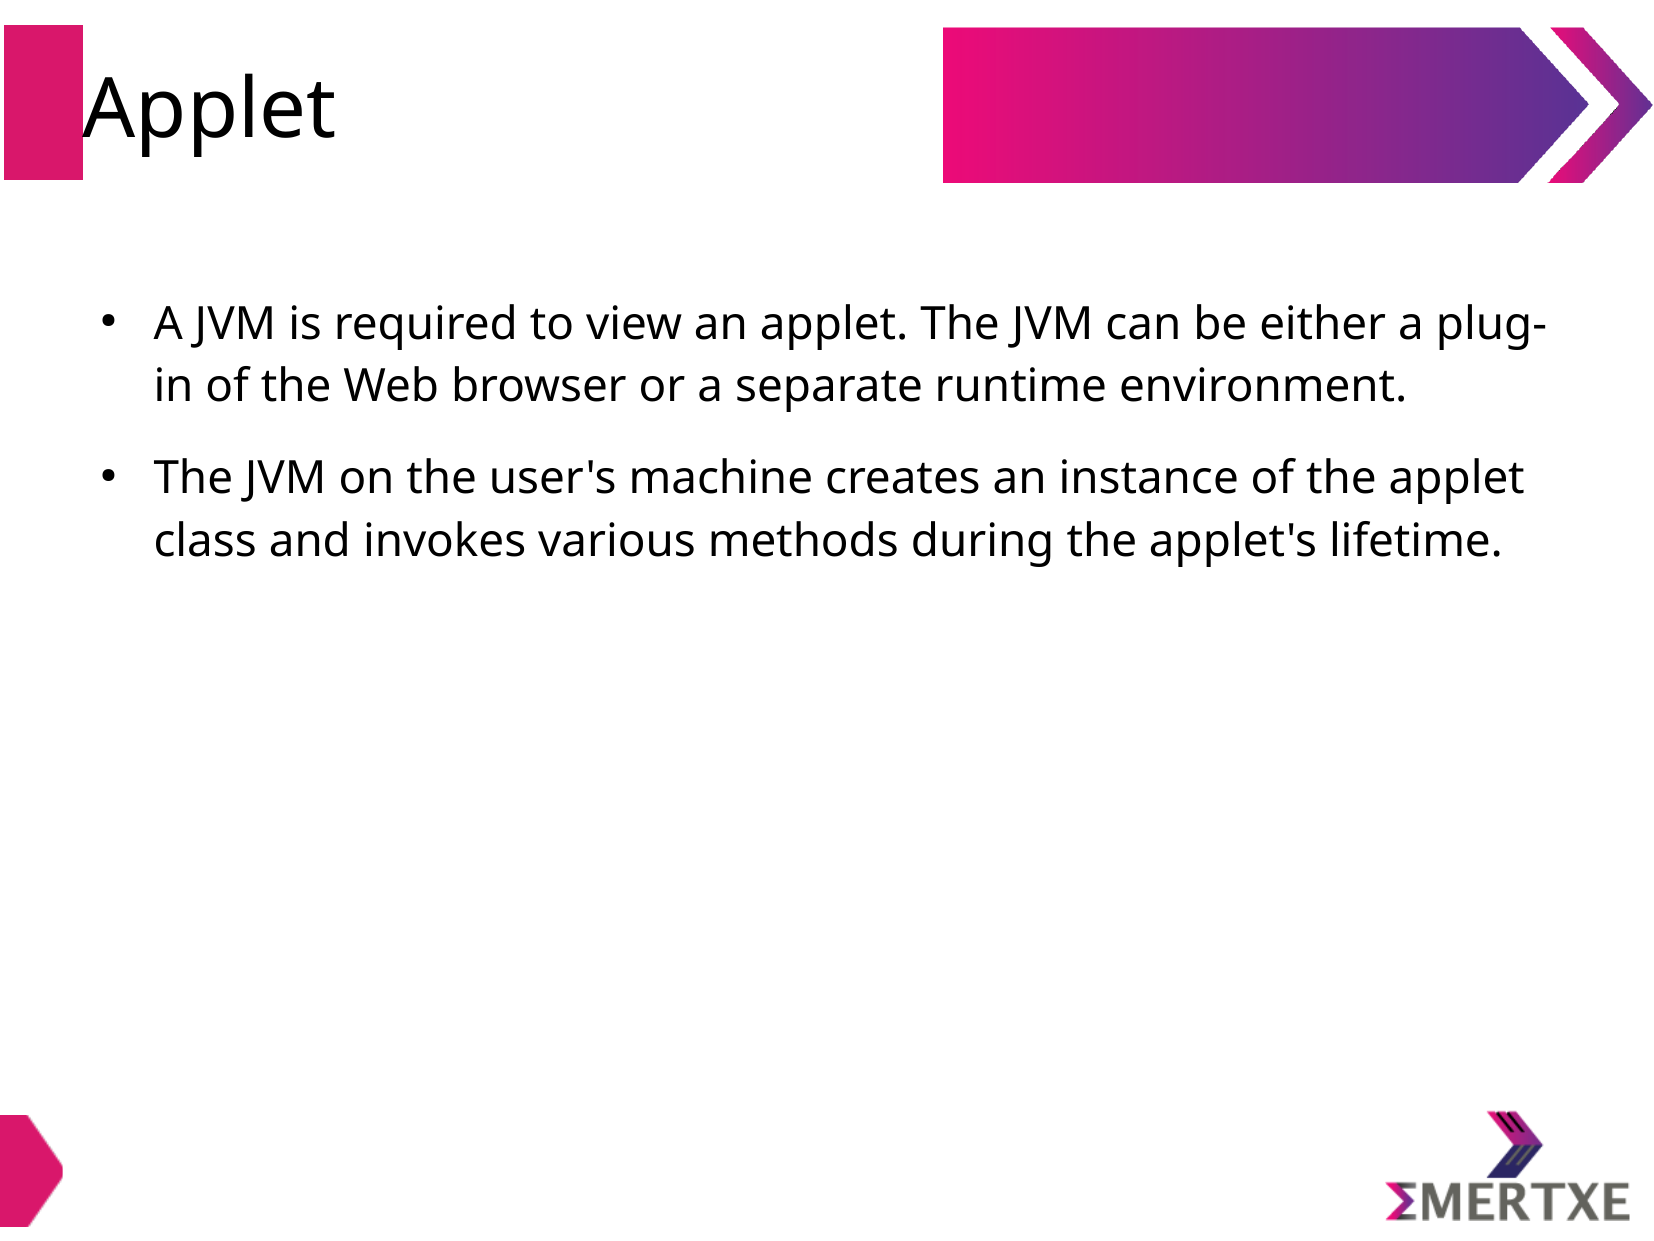

# Applet
A JVM is required to view an applet. The JVM can be either a plug-in of the Web browser or a separate runtime environment.
The JVM on the user's machine creates an instance of the applet class and invokes various methods during the applet's lifetime.